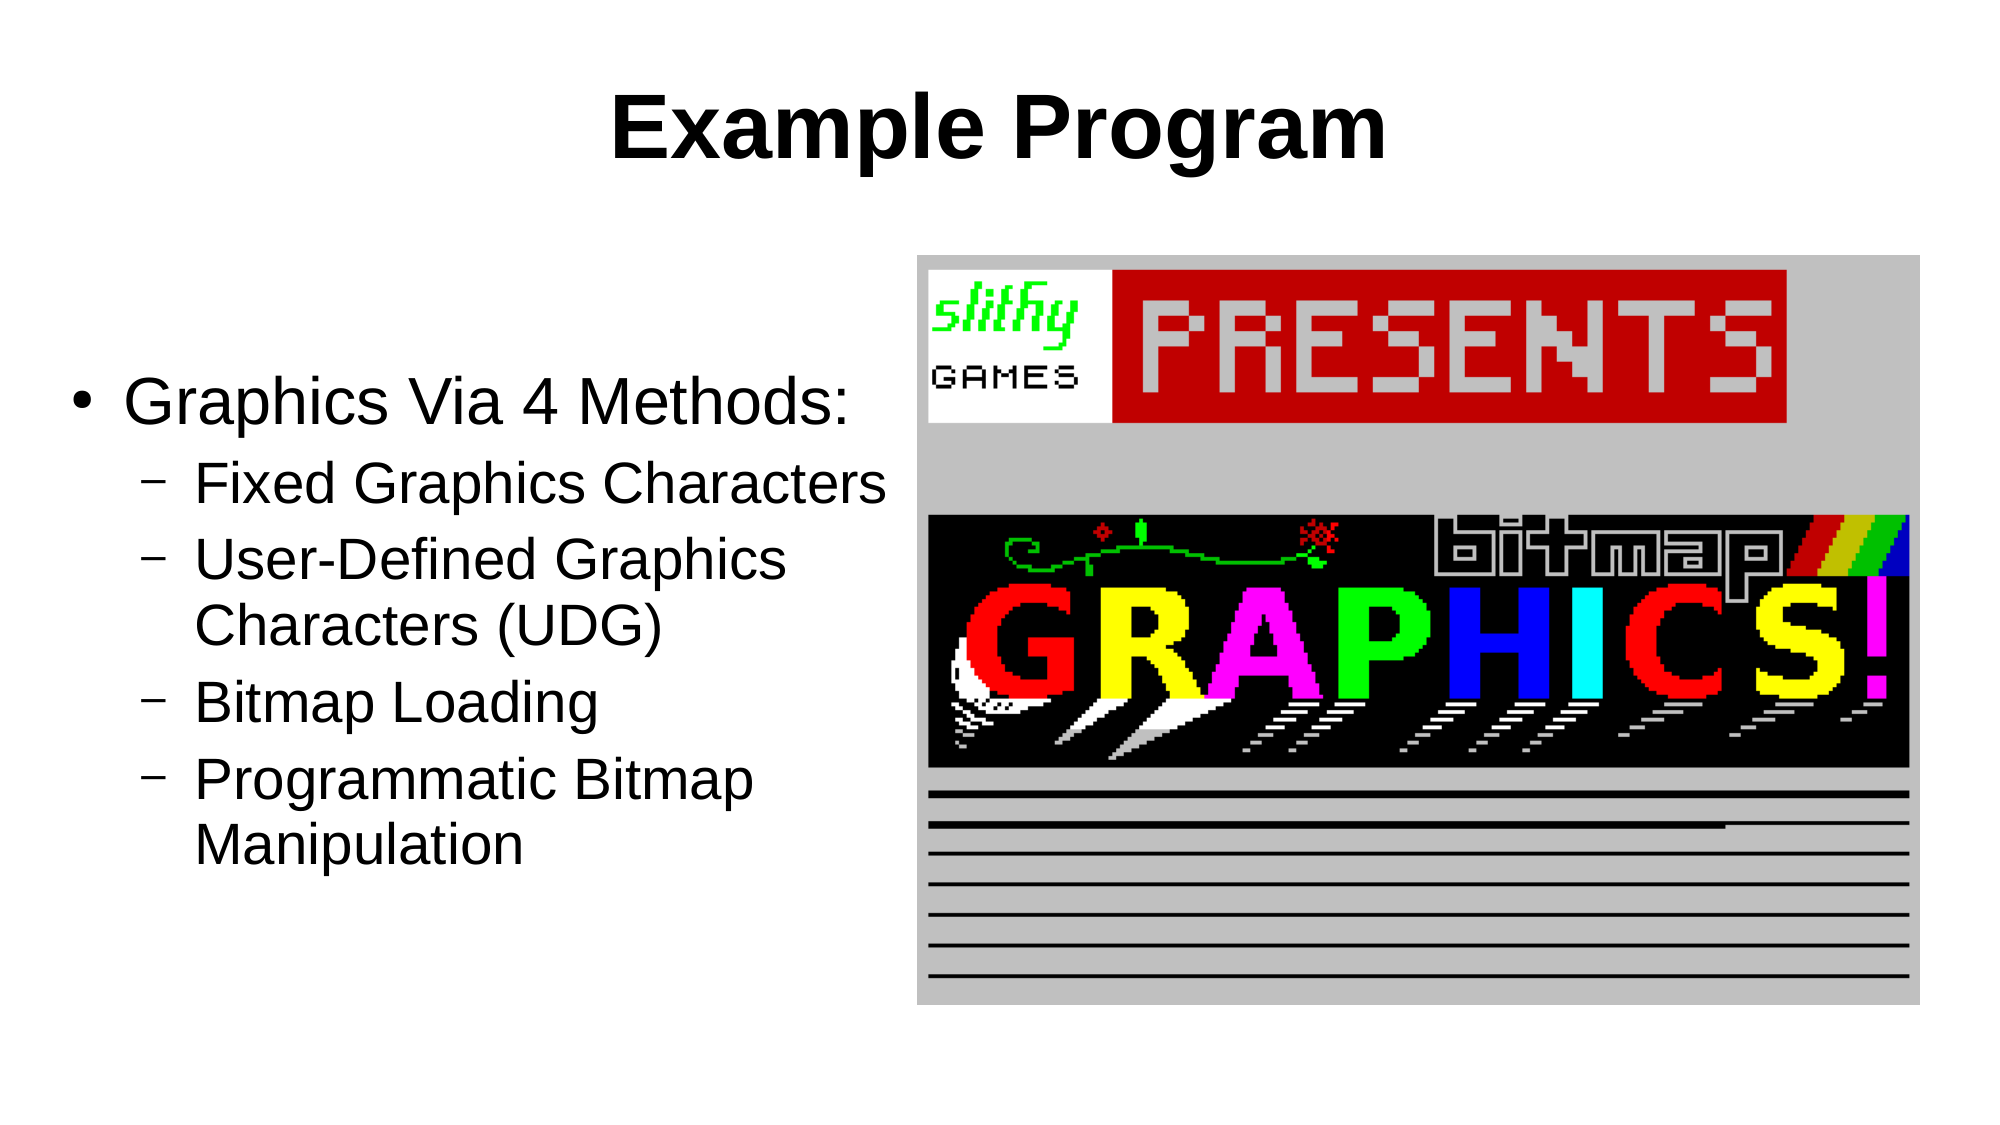

# Example Program
Graphics Via 4 Methods:
Fixed Graphics Characters
User-Defined Graphics Characters (UDG)
Bitmap Loading
Programmatic Bitmap Manipulation